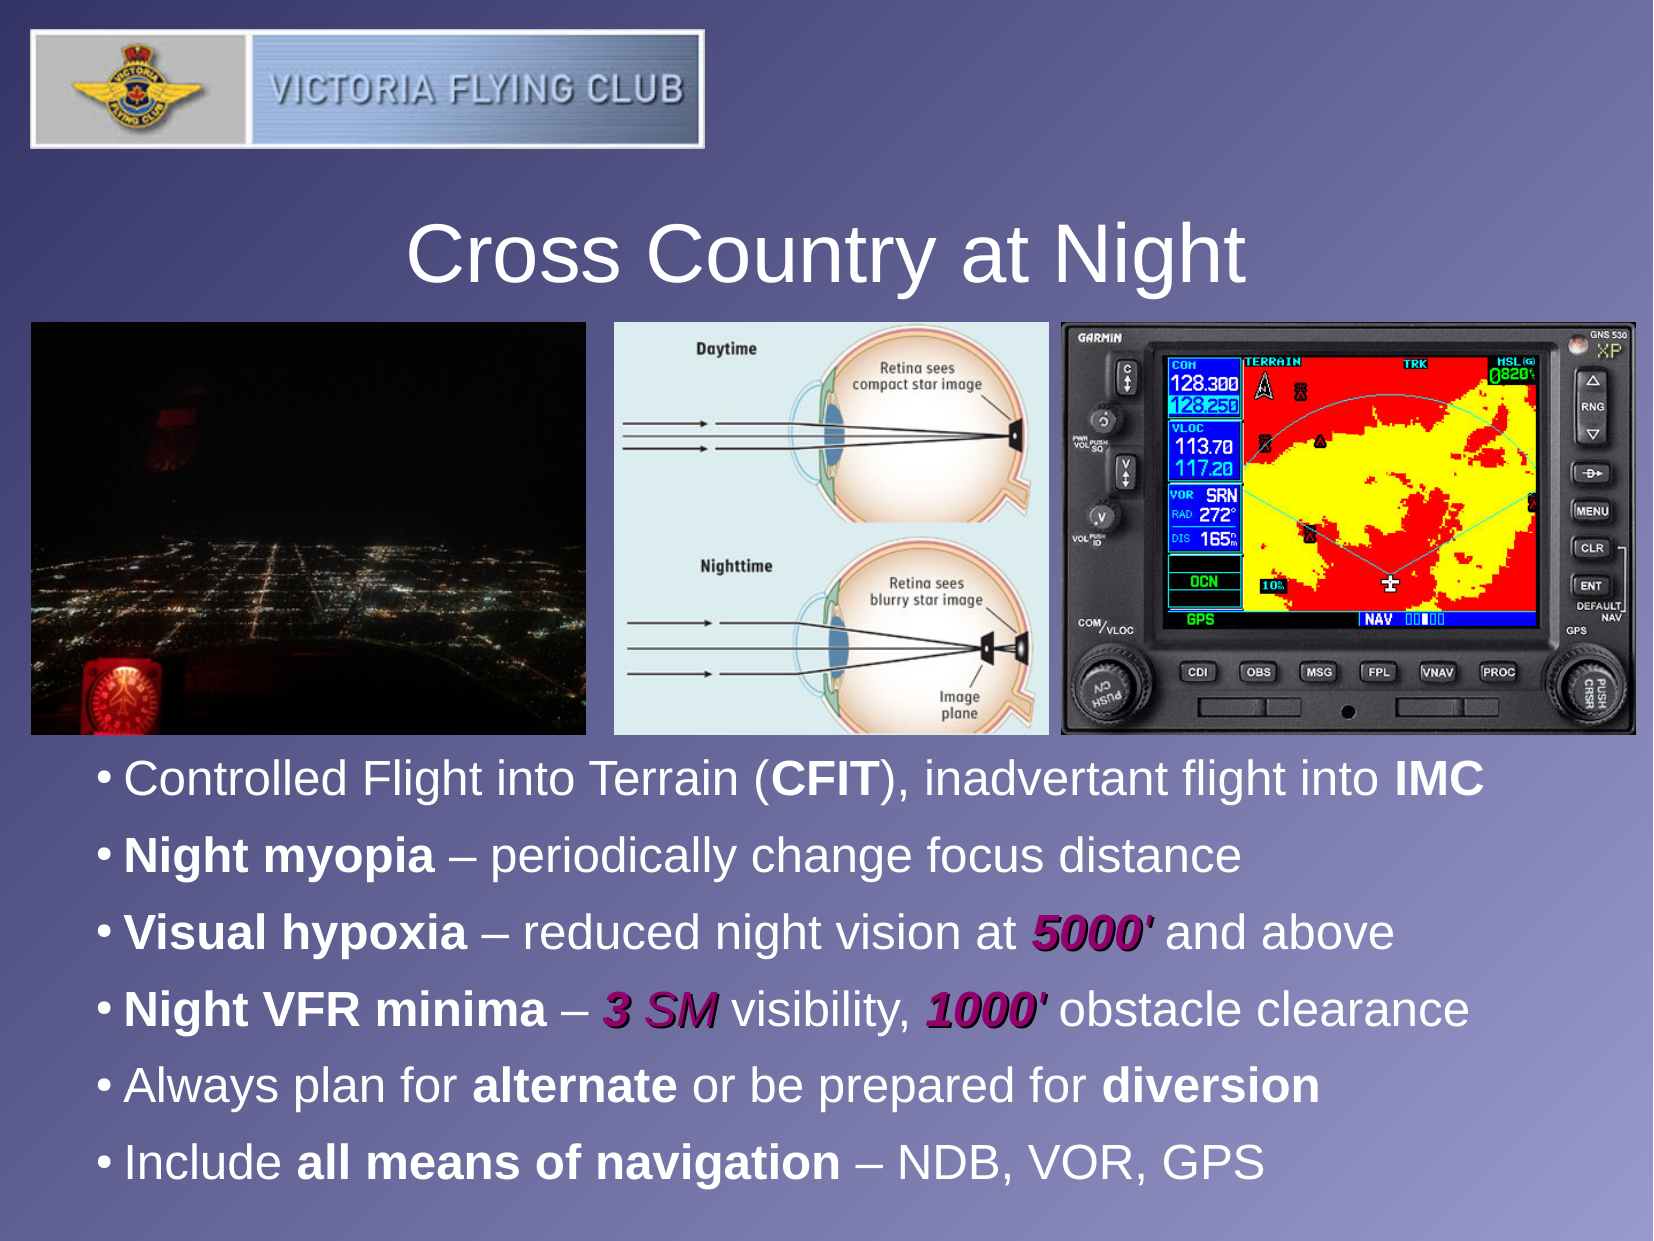

# Cross Country at Night
Controlled Flight into Terrain (CFIT), inadvertant flight into IMC
Night myopia – periodically change focus distance
Visual hypoxia – reduced night vision at 5000' and above
Night VFR minima – 3 SM visibility, 1000' obstacle clearance
Always plan for alternate or be prepared for diversion
Include all means of navigation – NDB, VOR, GPS